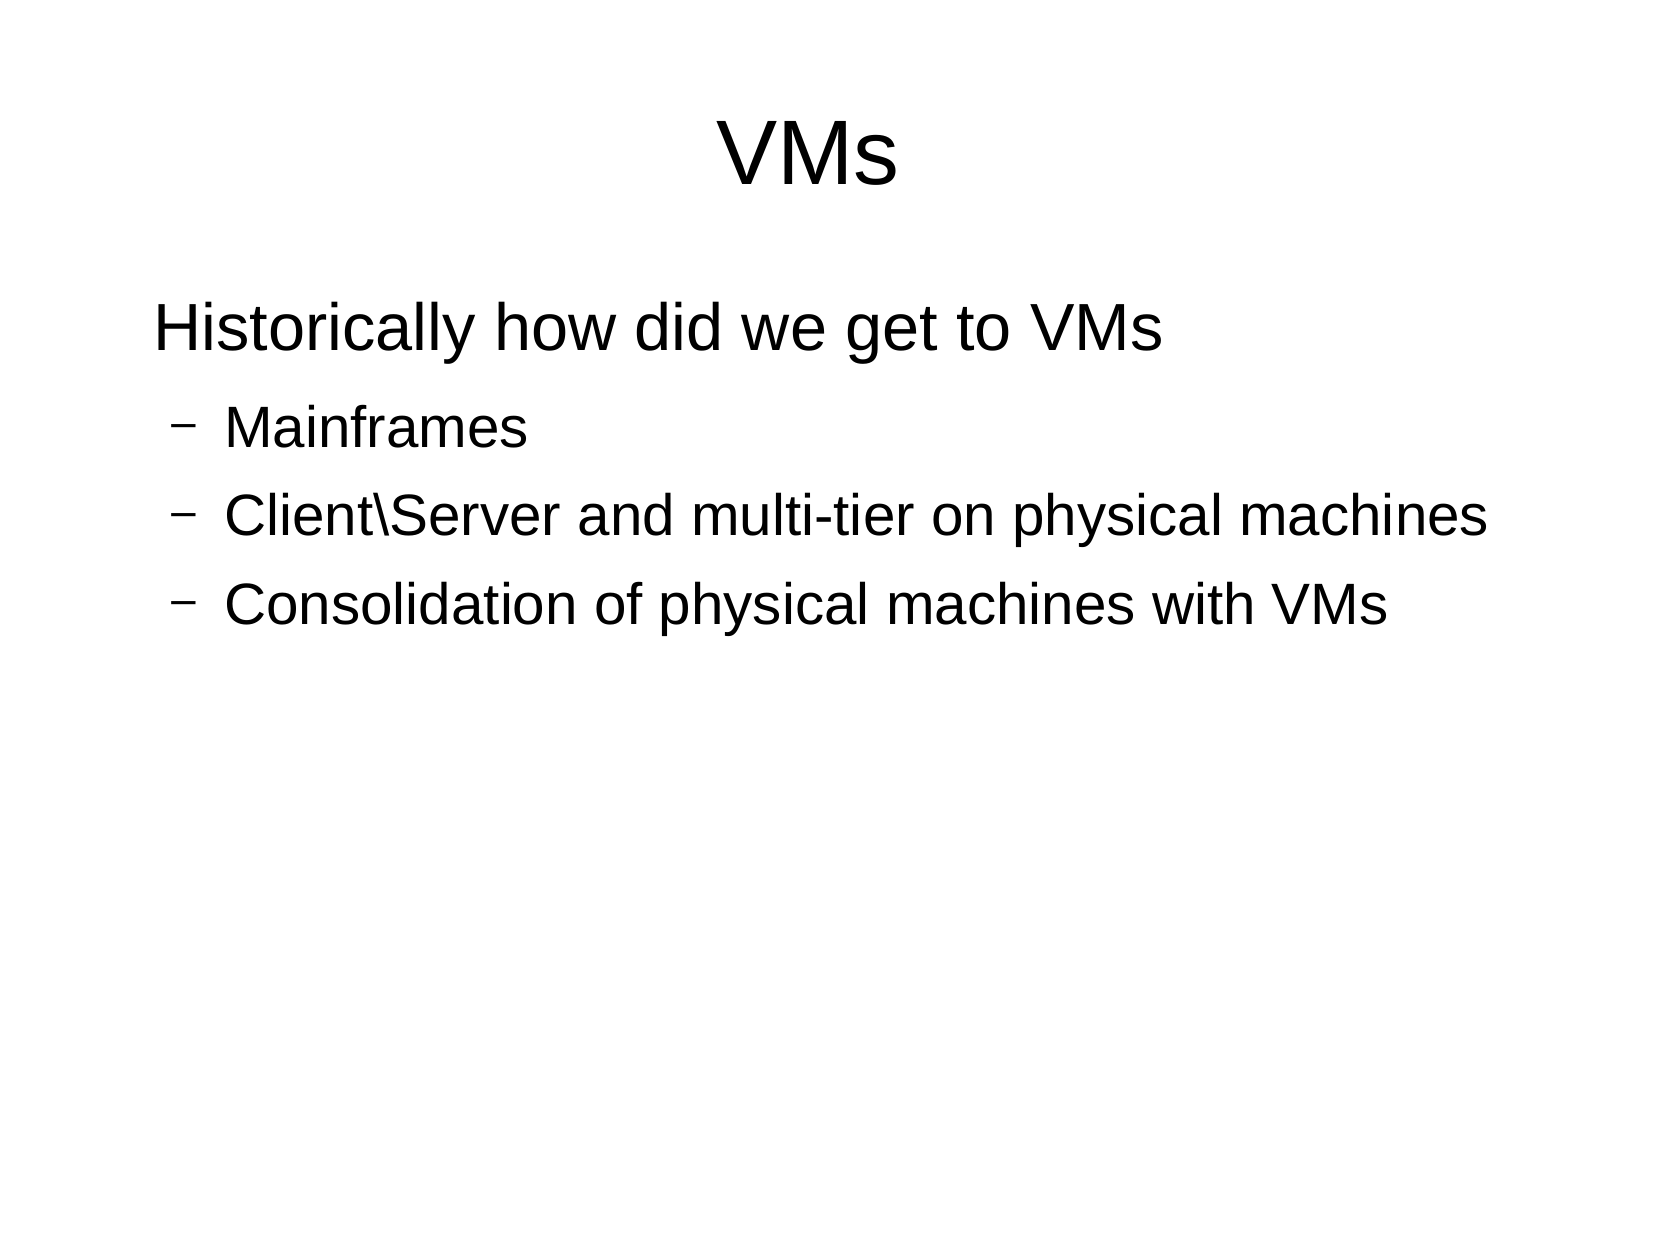

# VMs
Historically how did we get to VMs
Mainframes
Client\Server and multi-tier on physical machines
Consolidation of physical machines with VMs